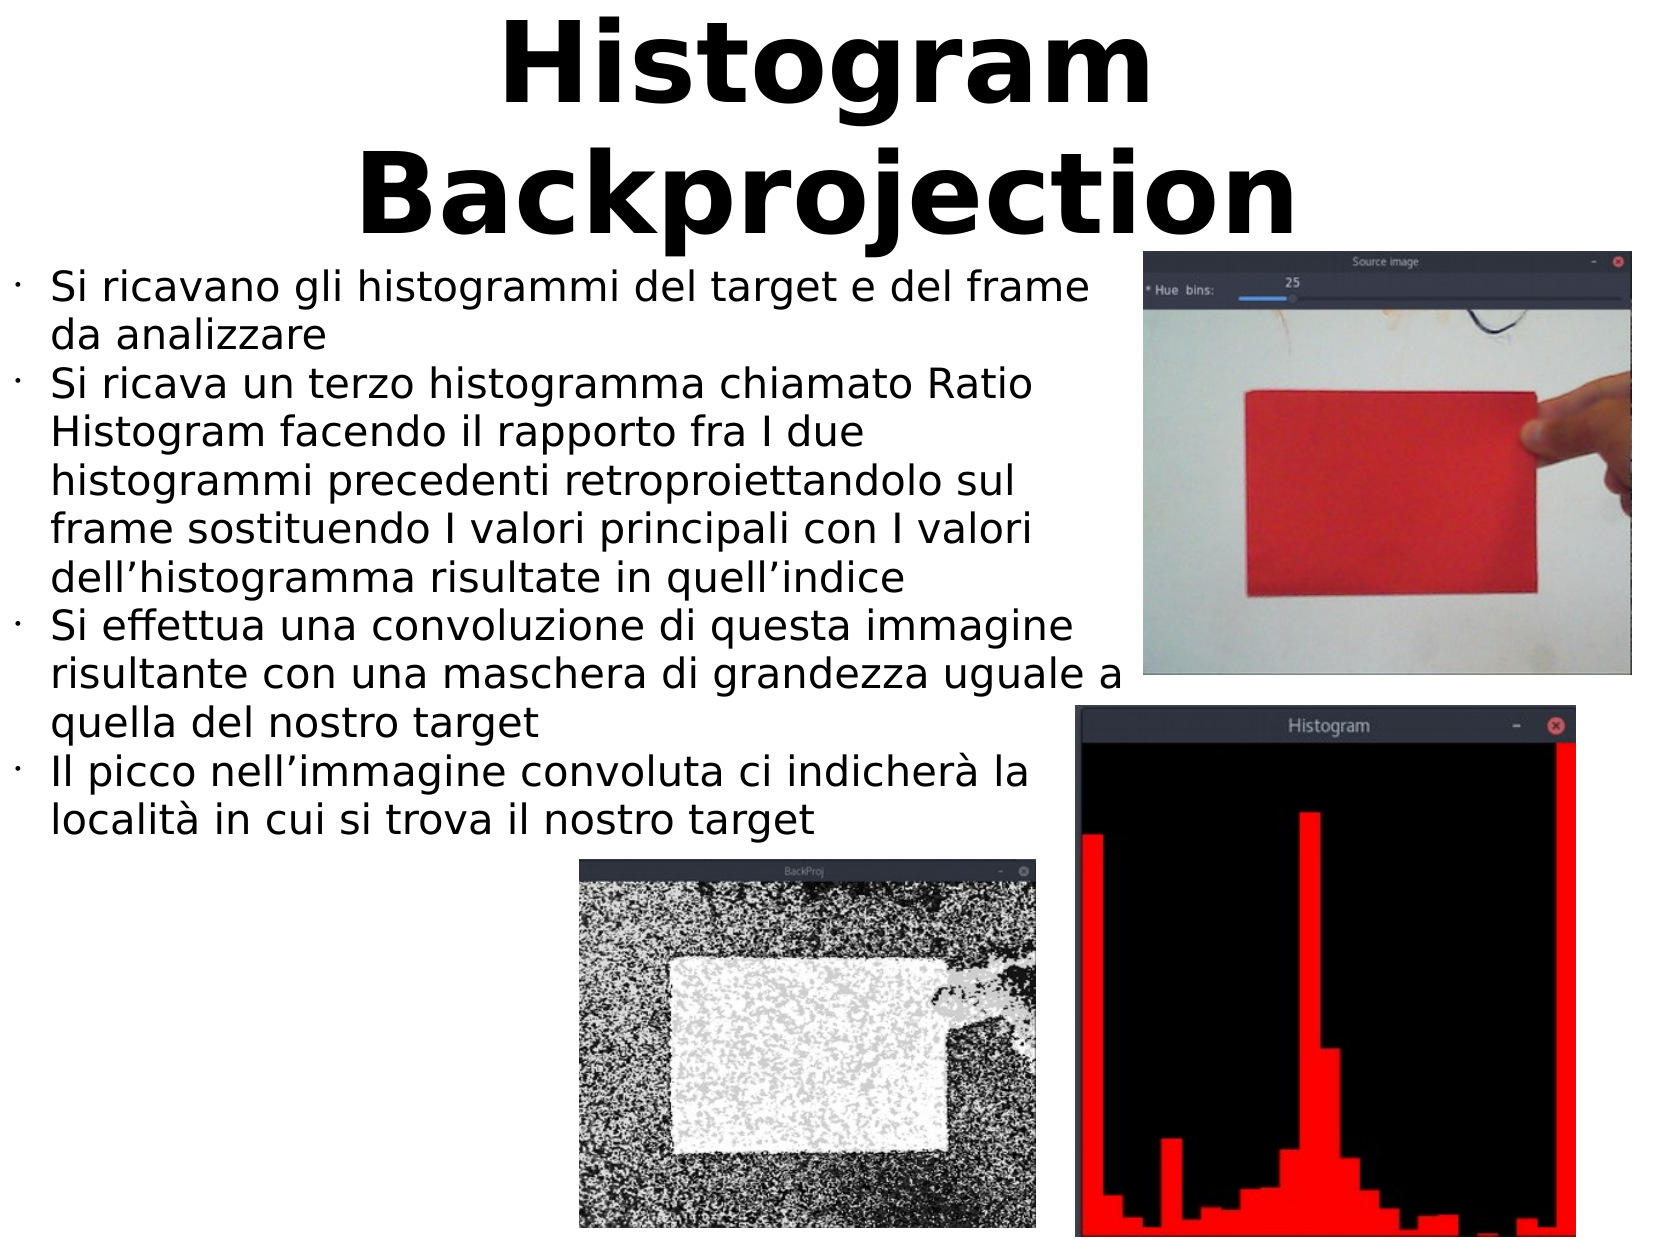

# Histogram Backprojection
Si ricavano gli histogrammi del target e del frame da analizzare
Si ricava un terzo histogramma chiamato Ratio Histogram facendo il rapporto fra I due histogrammi precedenti retroproiettandolo sul frame sostituendo I valori principali con I valori dell’histogramma risultate in quell’indice
Si effettua una convoluzione di questa immagine risultante con una maschera di grandezza uguale a quella del nostro target
Il picco nell’immagine convoluta ci indicherà la località in cui si trova il nostro target